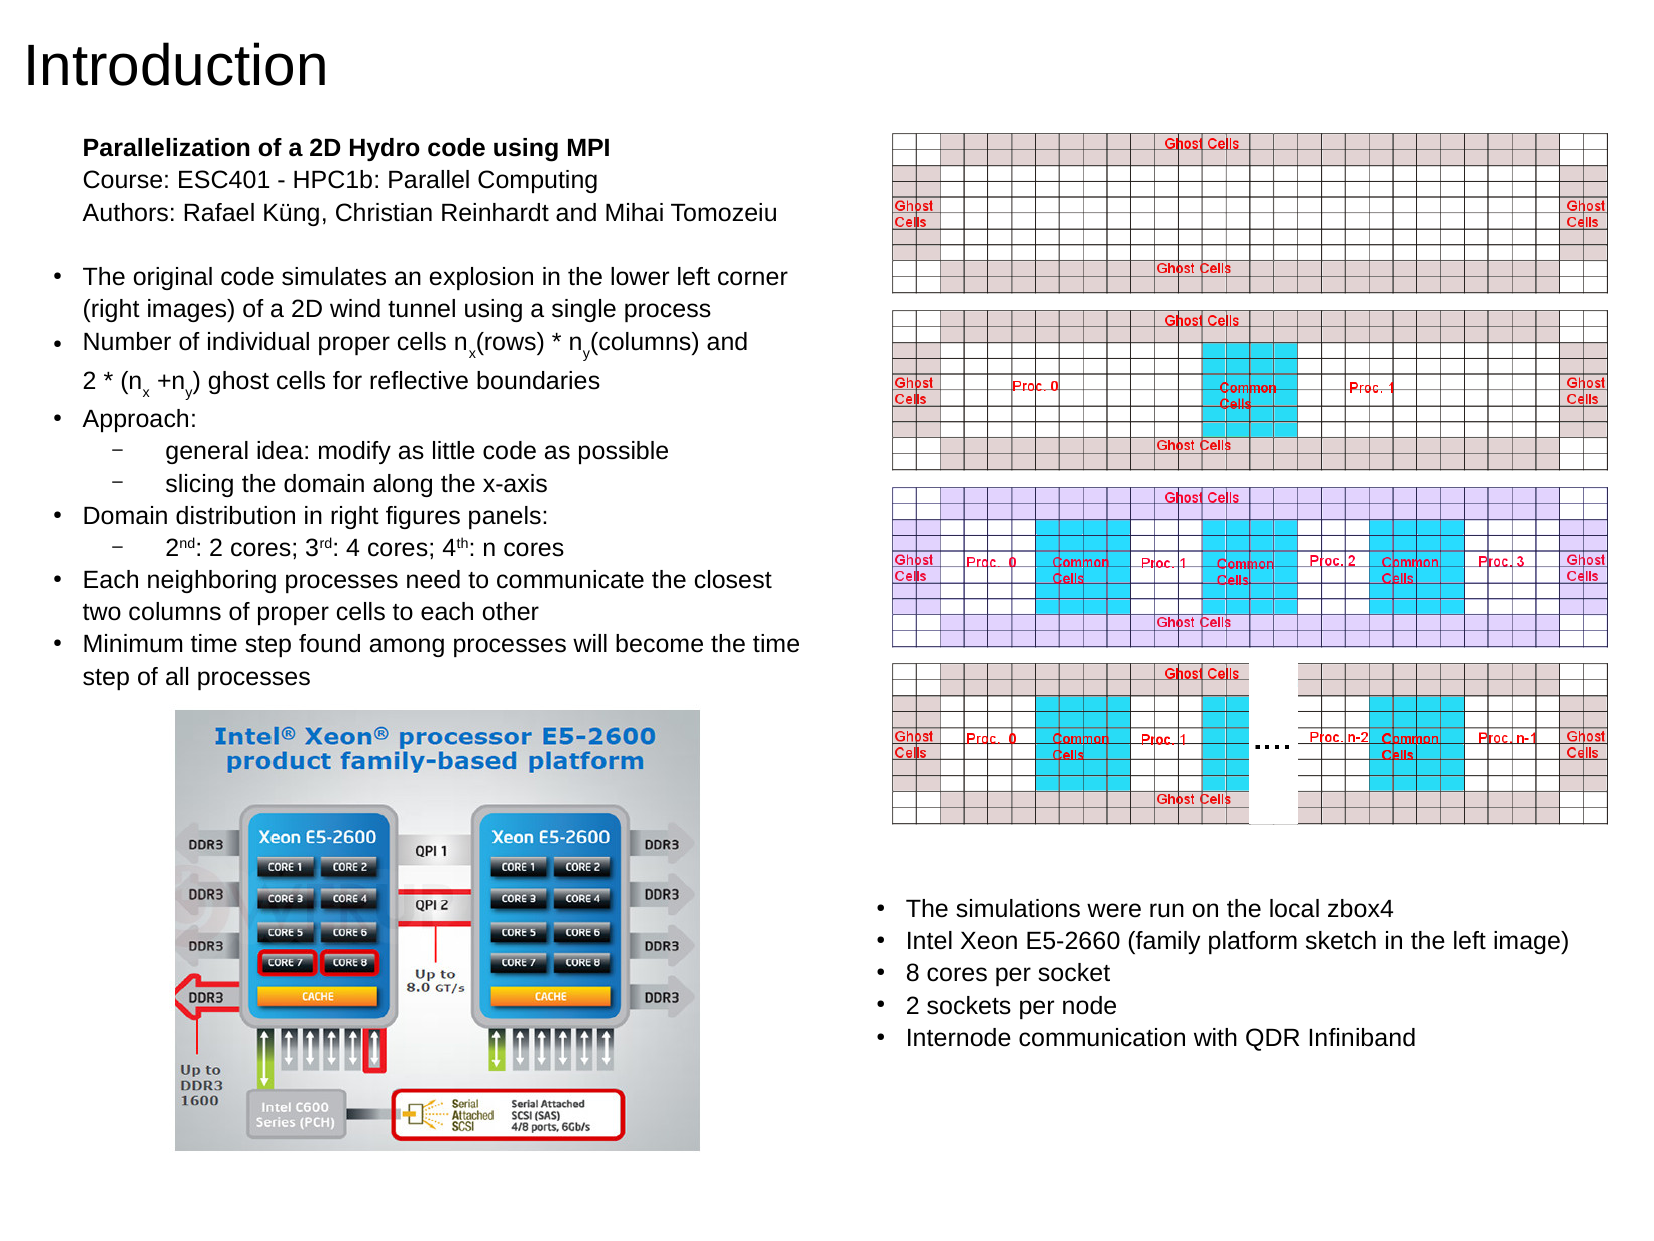

# Introduction
Parallelization of a 2D Hydro code using MPI
Course: ESC401 - HPC1b: Parallel Computing
Authors: Rafael Küng, Christian Reinhardt and Mihai Tomozeiu
The original code simulates an explosion in the lower left corner (right images) of a 2D wind tunnel using a single process
Number of individual proper cells nx(rows) * ny(columns) and
2 * (nx +ny) ghost cells for reflective boundaries
Approach:
general idea: modify as little code as possible
slicing the domain along the x-axis
Domain distribution in right figures panels:
2nd: 2 cores; 3rd: 4 cores; 4th: n cores
Each neighboring processes need to communicate the closest two columns of proper cells to each other
Minimum time step found among processes will become the time step of all processes
The simulations were run on the local zbox4
Intel Xeon E5-2660 (family platform sketch in the left image)
8 cores per socket
2 sockets per node
Internode communication with QDR Infiniband